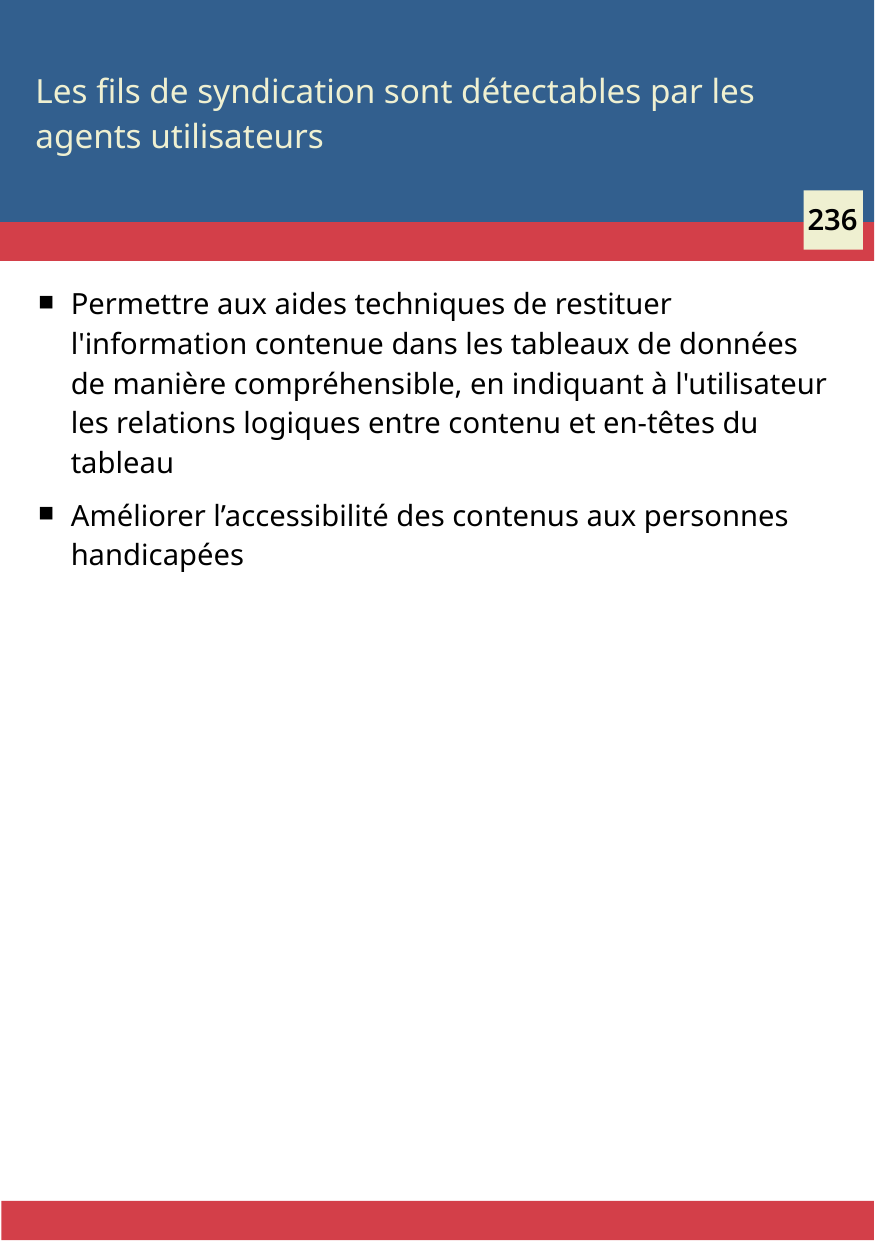

# Les fils de syndication sont détectables par les agents utilisateurs
236
Permettre aux aides techniques de restituer l'information contenue dans les tableaux de données de manière compréhensible, en indiquant à l'utilisateur les relations logiques entre contenu et en-têtes du tableau
Améliorer l’accessibilité des contenus aux personnes handicapées